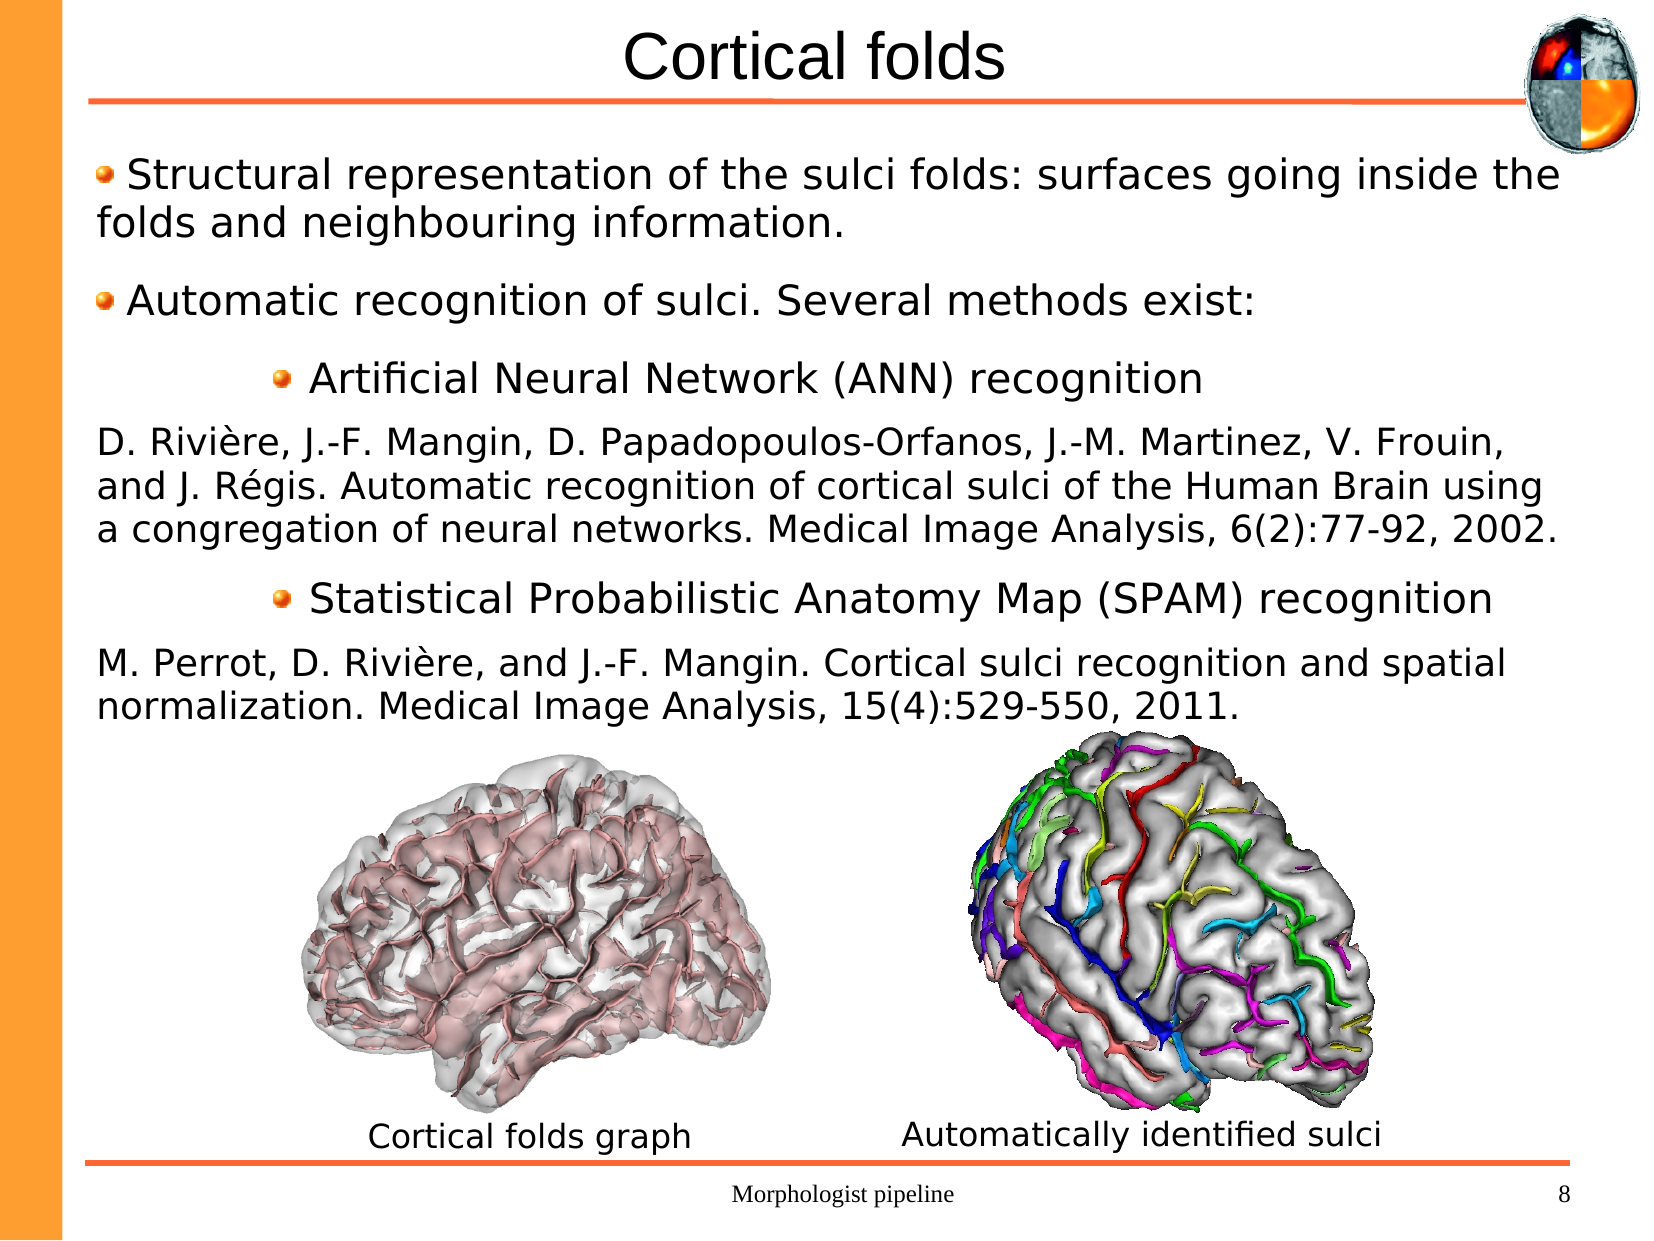

# Cortical folds
 Structural representation of the sulci folds: surfaces going inside the folds and neighbouring information.
 Automatic recognition of sulci. Several methods exist:
Artificial Neural Network (ANN) recognition
D. Rivière, J.-F. Mangin, D. Papadopoulos-Orfanos, J.-M. Martinez, V. Frouin, and J. Régis. Automatic recognition of cortical sulci of the Human Brain using a congregation of neural networks. Medical Image Analysis, 6(2):77-92, 2002.
Statistical Probabilistic Anatomy Map (SPAM) recognition
M. Perrot, D. Rivière, and J.-F. Mangin. Cortical sulci recognition and spatial normalization. Medical Image Analysis, 15(4):529-550, 2011.
Automatically identified sulci
Cortical folds graph
Morphologist pipeline
8